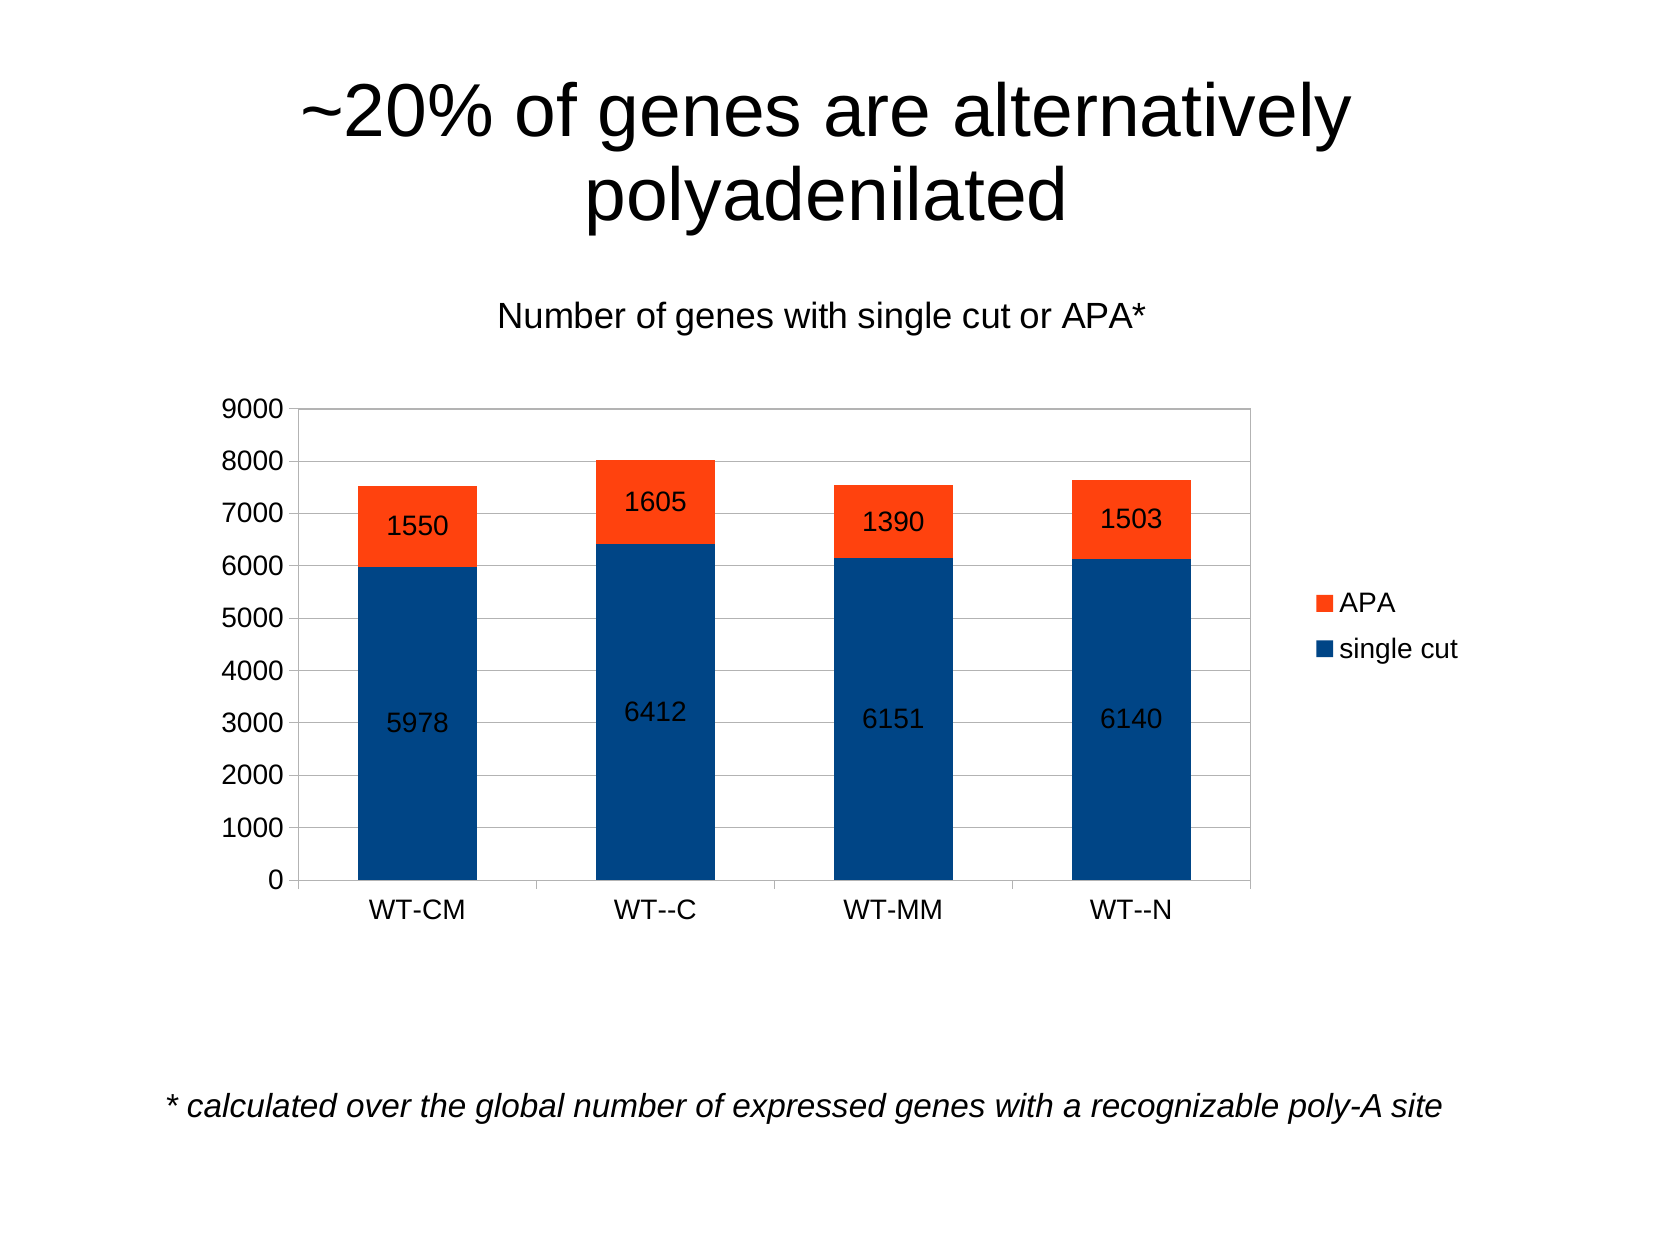

# ~20% of genes are alternatively polyadenilated
### Chart: Number of genes with single cut or APA*
| Category | single cut | APA |
|---|---|---|
| WT-CM | 5978.0 | 1550.0 |
| WT--C | 6412.0 | 1605.0 |
| WT-MM | 6151.0 | 1390.0 |
| WT--N | 6140.0 | 1503.0 |* calculated over the global number of expressed genes with a recognizable poly-A site